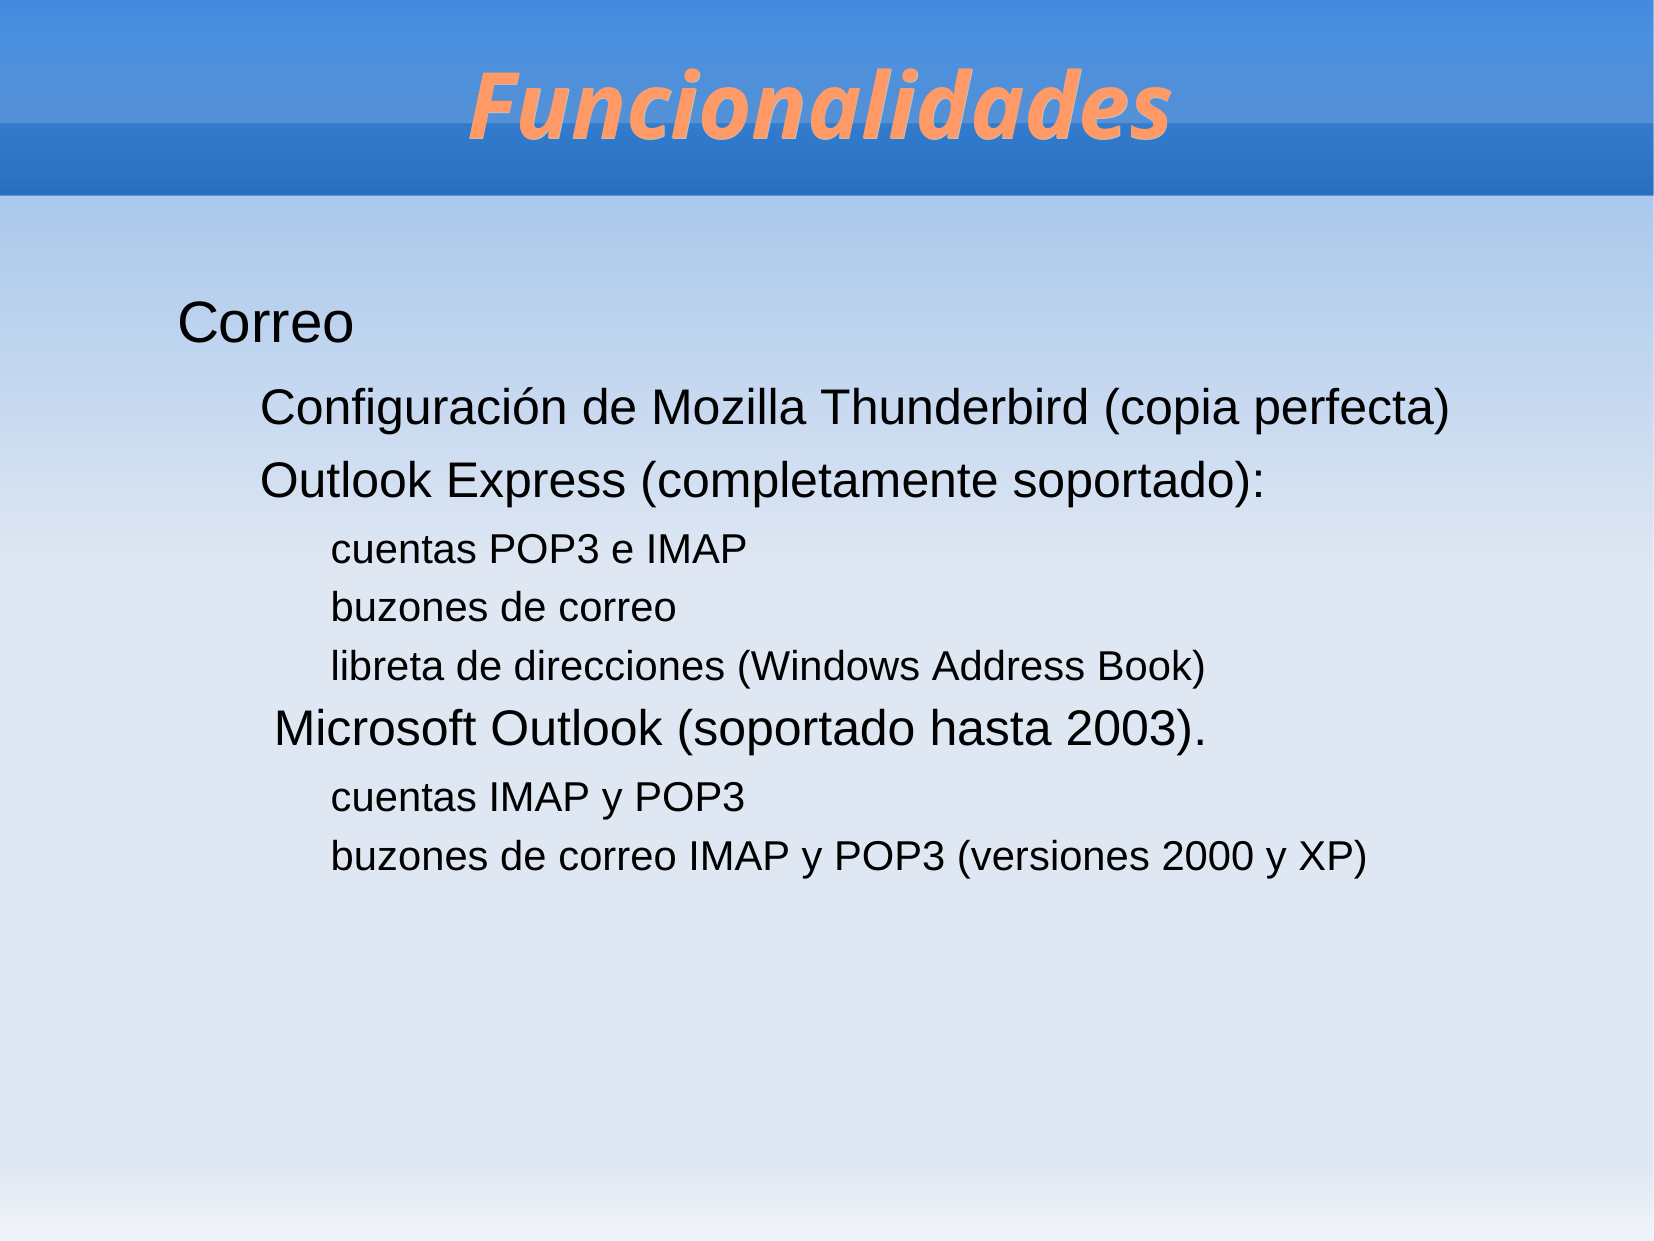

# Funcionalidades
Correo
Configuración de Mozilla Thunderbird (copia perfecta)
Outlook Express (completamente soportado):
cuentas POP3 e IMAP
buzones de correo
libreta de direcciones (Windows Address Book)
 Microsoft Outlook (soportado hasta 2003).
cuentas IMAP y POP3
buzones de correo IMAP y POP3 (versiones 2000 y XP)